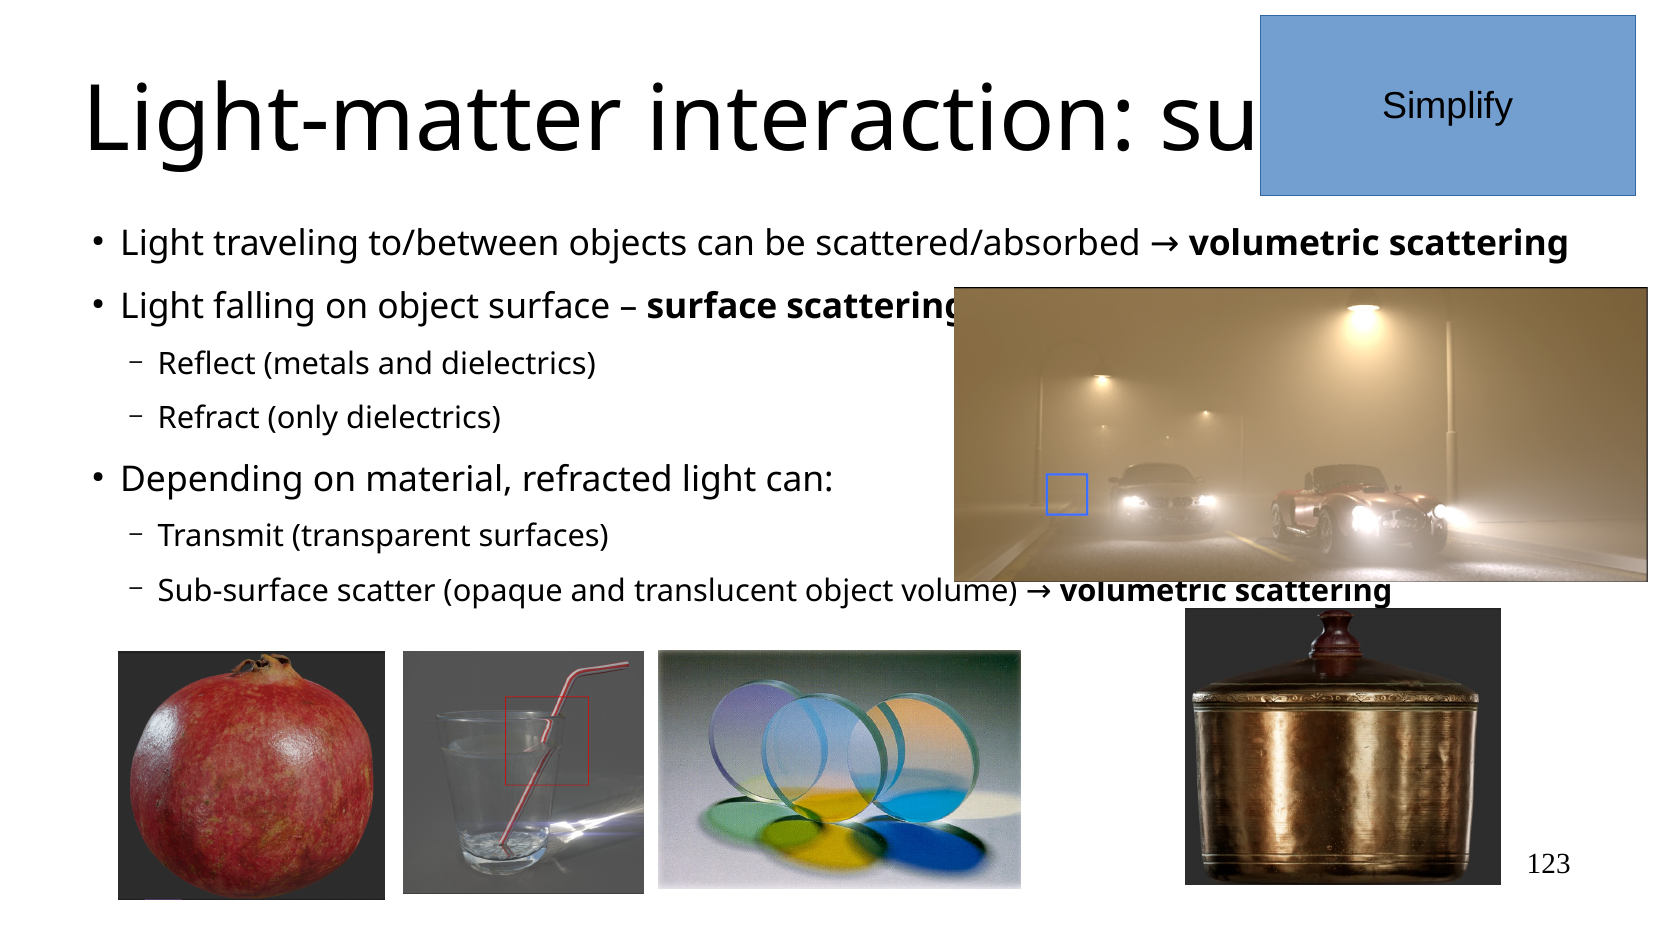

Simplify
# Light-matter interaction: summary
Light traveling to/between objects can be scattered/absorbed → volumetric scattering
Light falling on object surface – surface scattering - can:
Reflect (metals and dielectrics)
Refract (only dielectrics)
Depending on material, refracted light can:
Transmit (transparent surfaces)
Sub-surface scatter (opaque and translucent object volume) → volumetric scattering
123